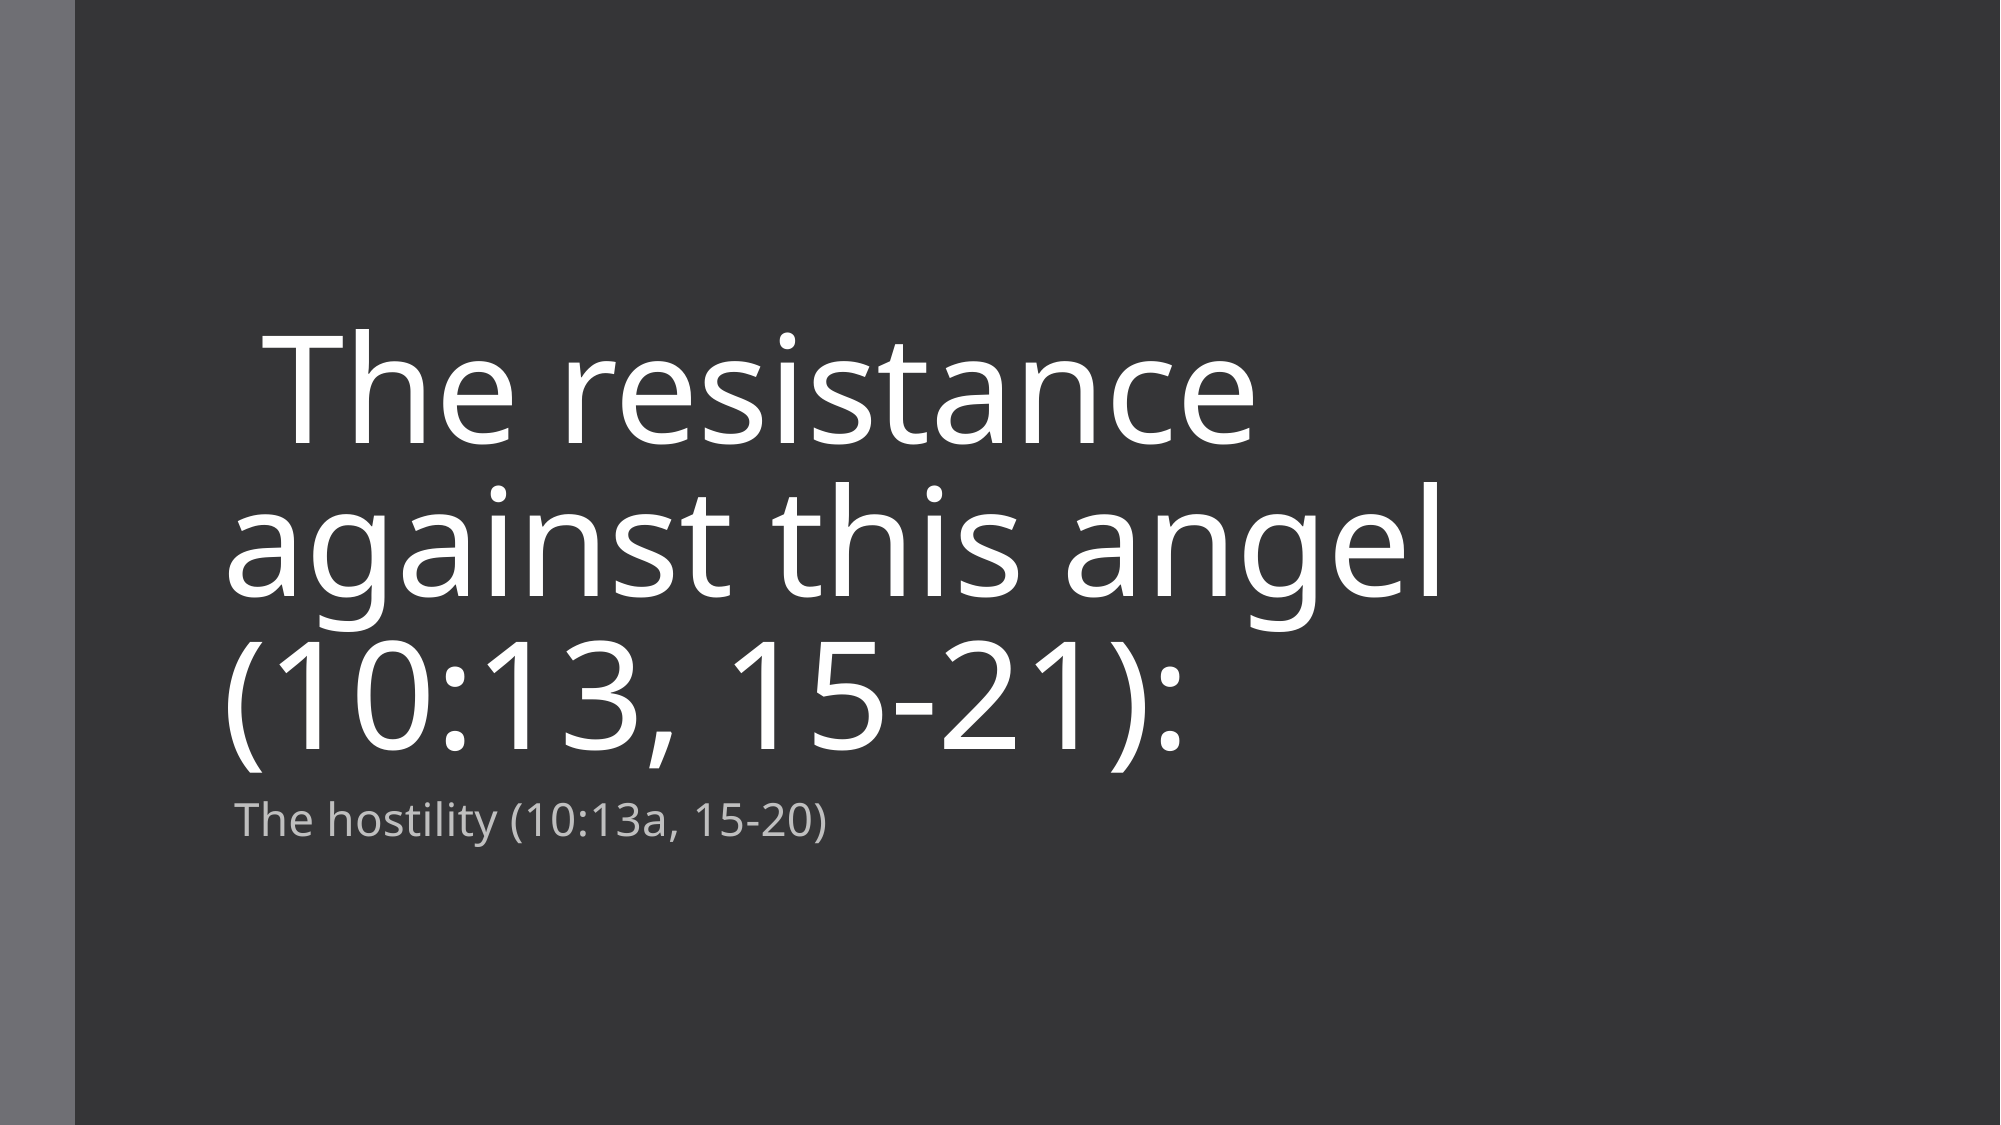

# The resistance against this angel (10:13, 15-21):
 The hostility (10:13a, 15-20)